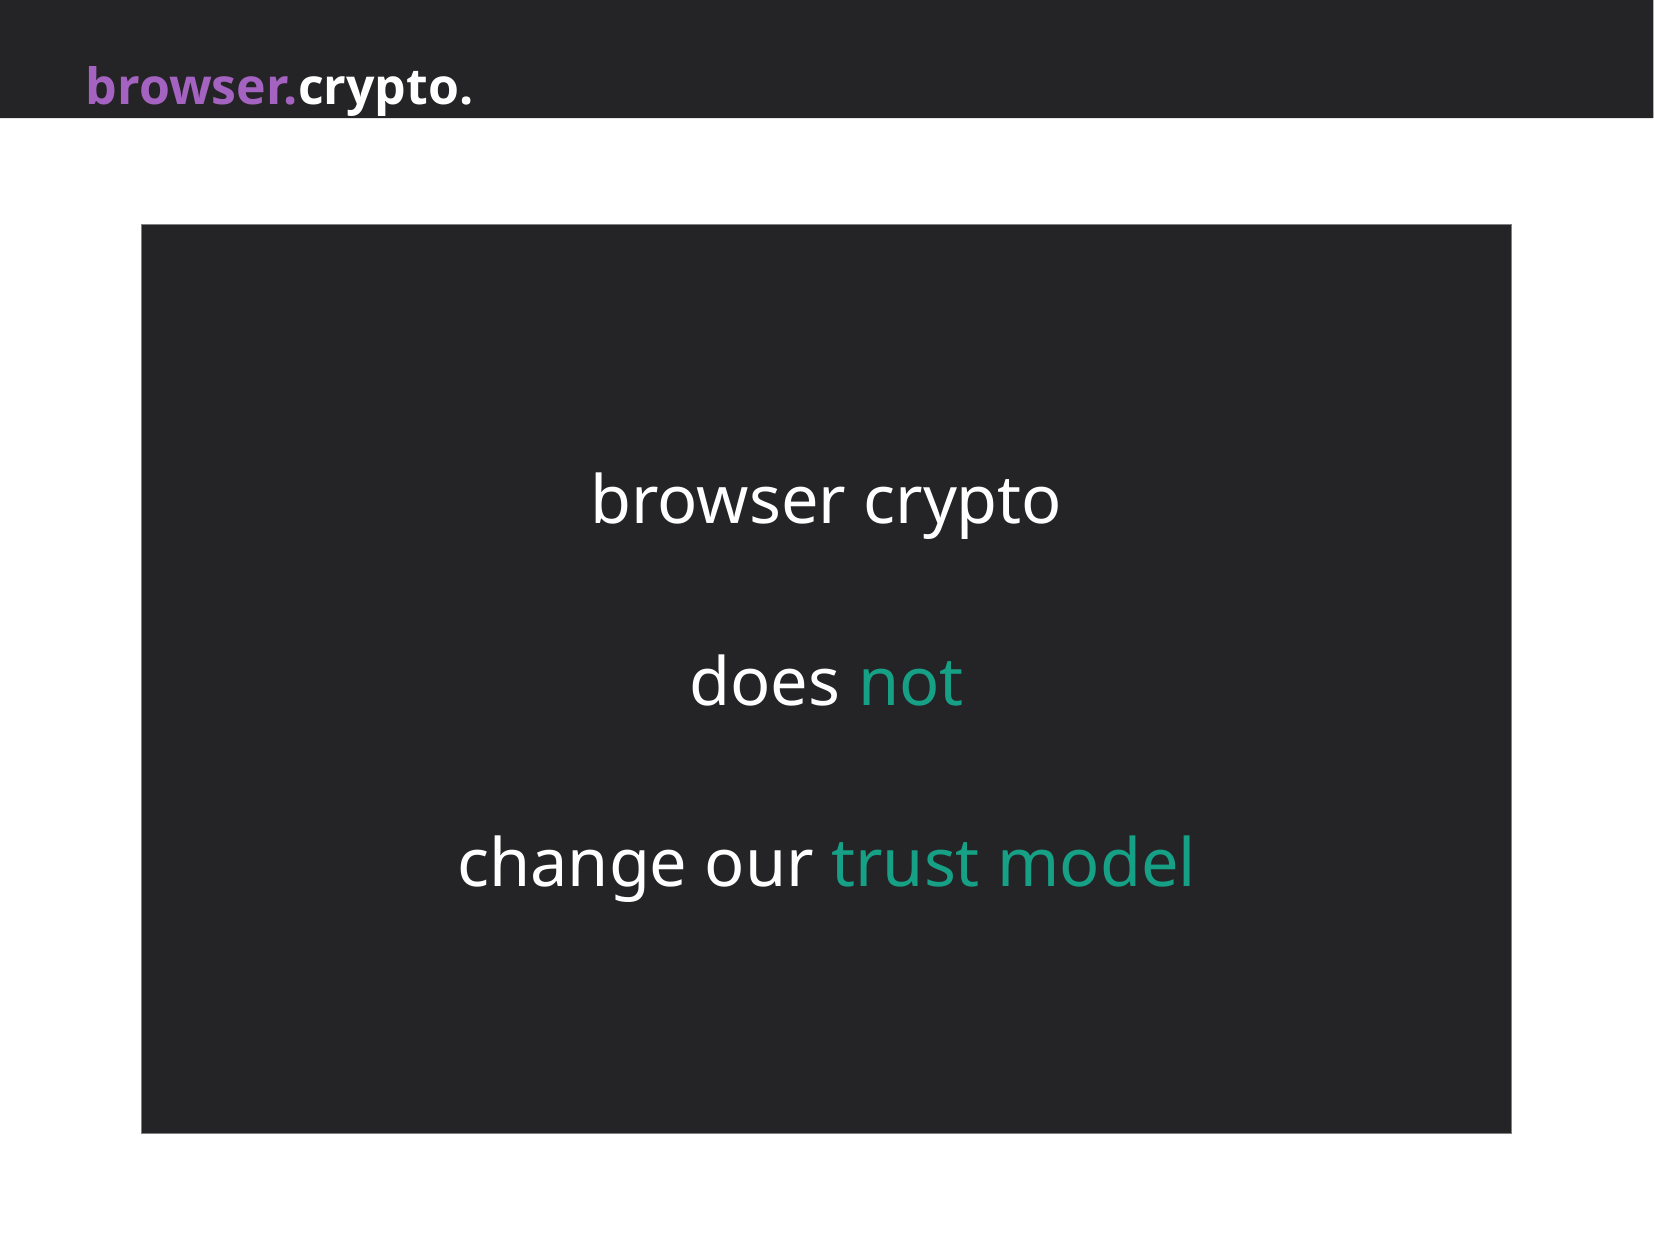

browser.crypto.
browser crypto
does not
change our trust model